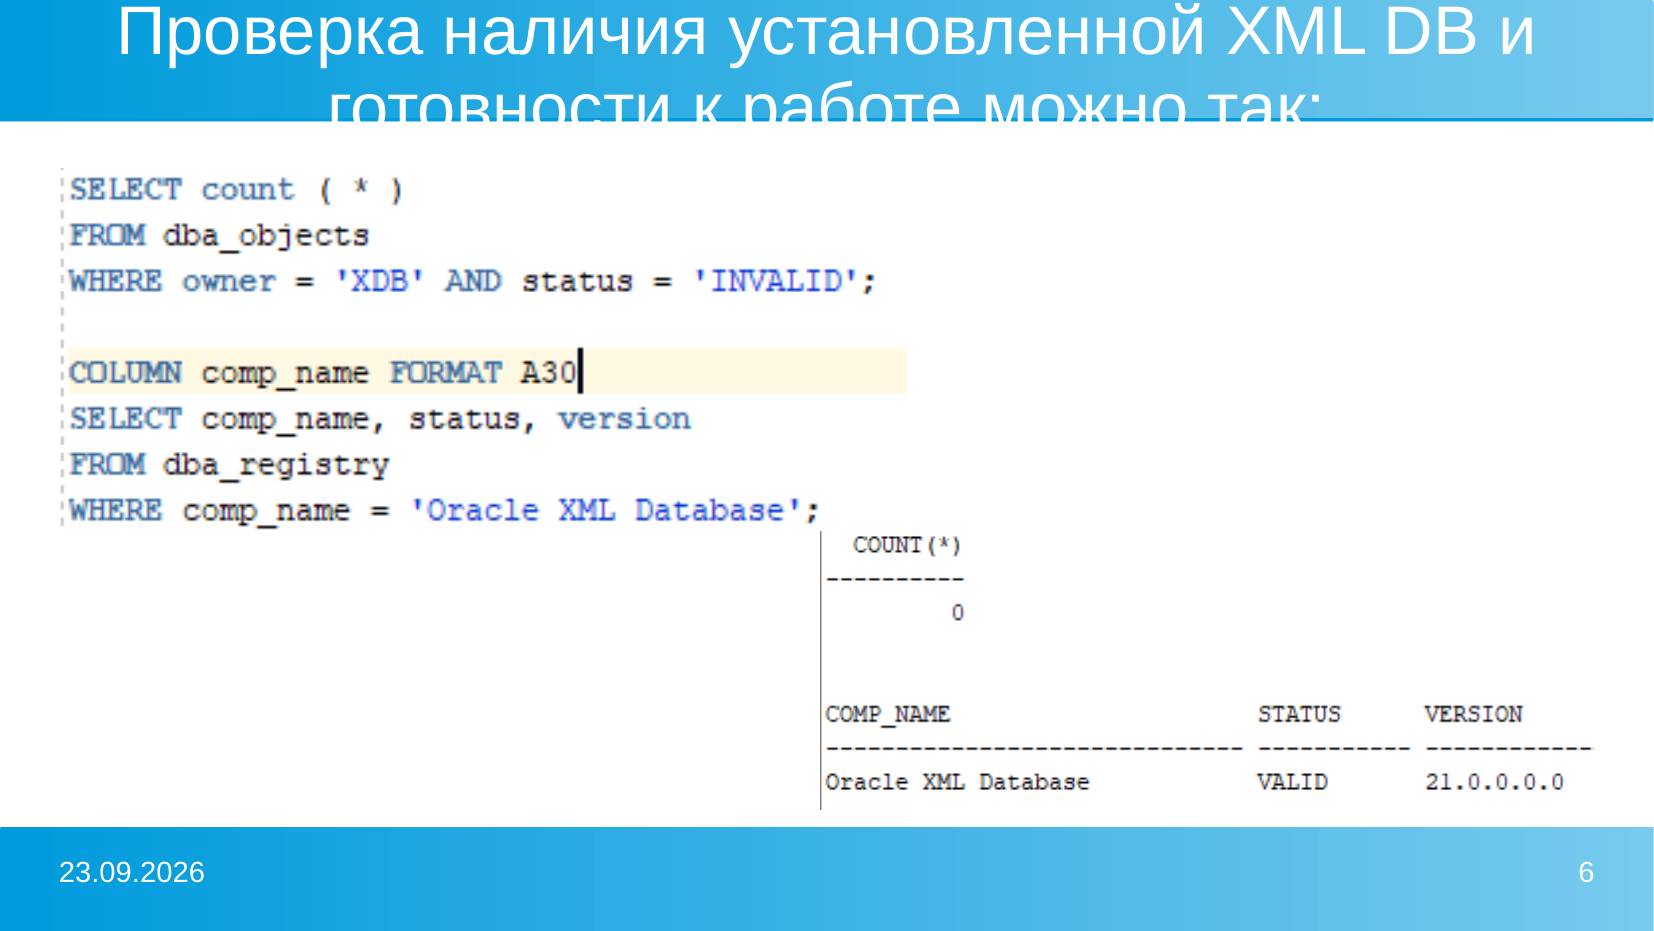

# Проверка наличия установленной XML DB и готовности к работе можно так:
6